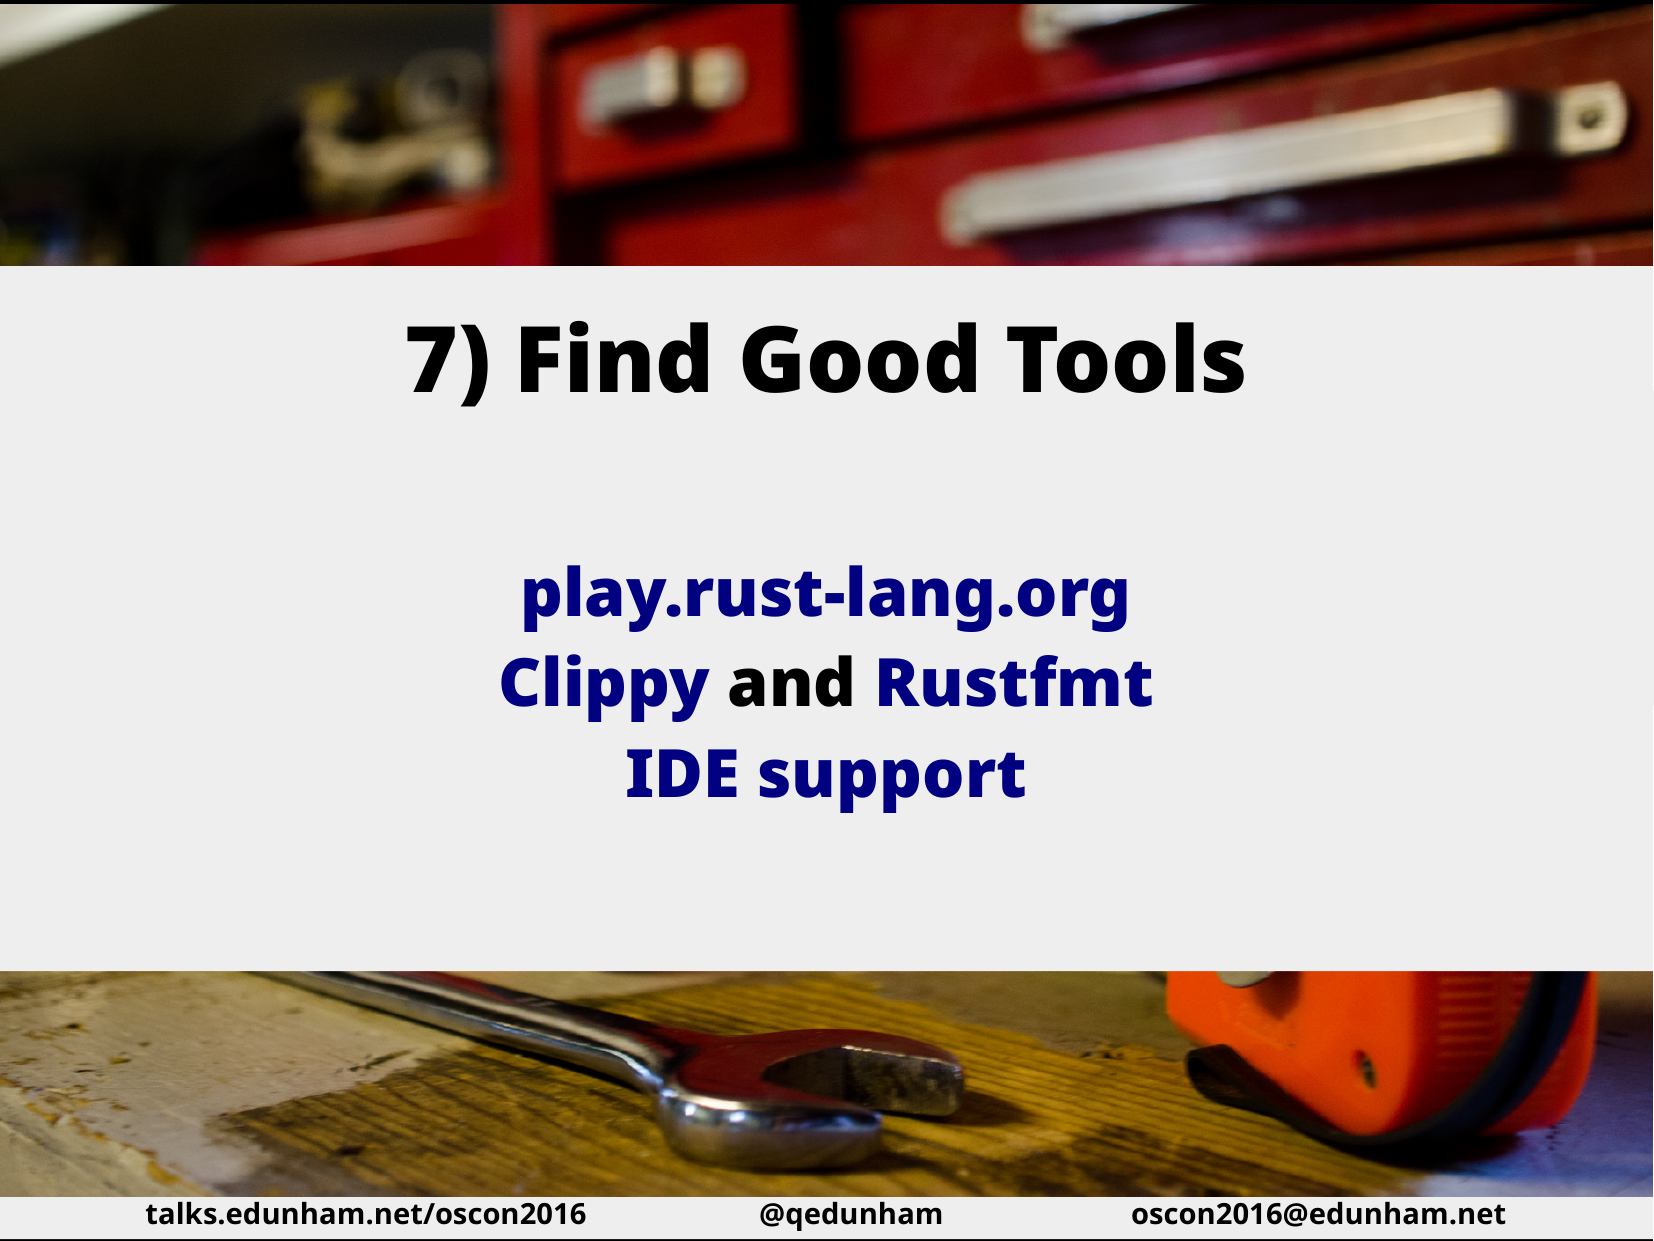

# 7) Find Good Tools play.rust-lang.org Clippy and Rustfmt IDE support